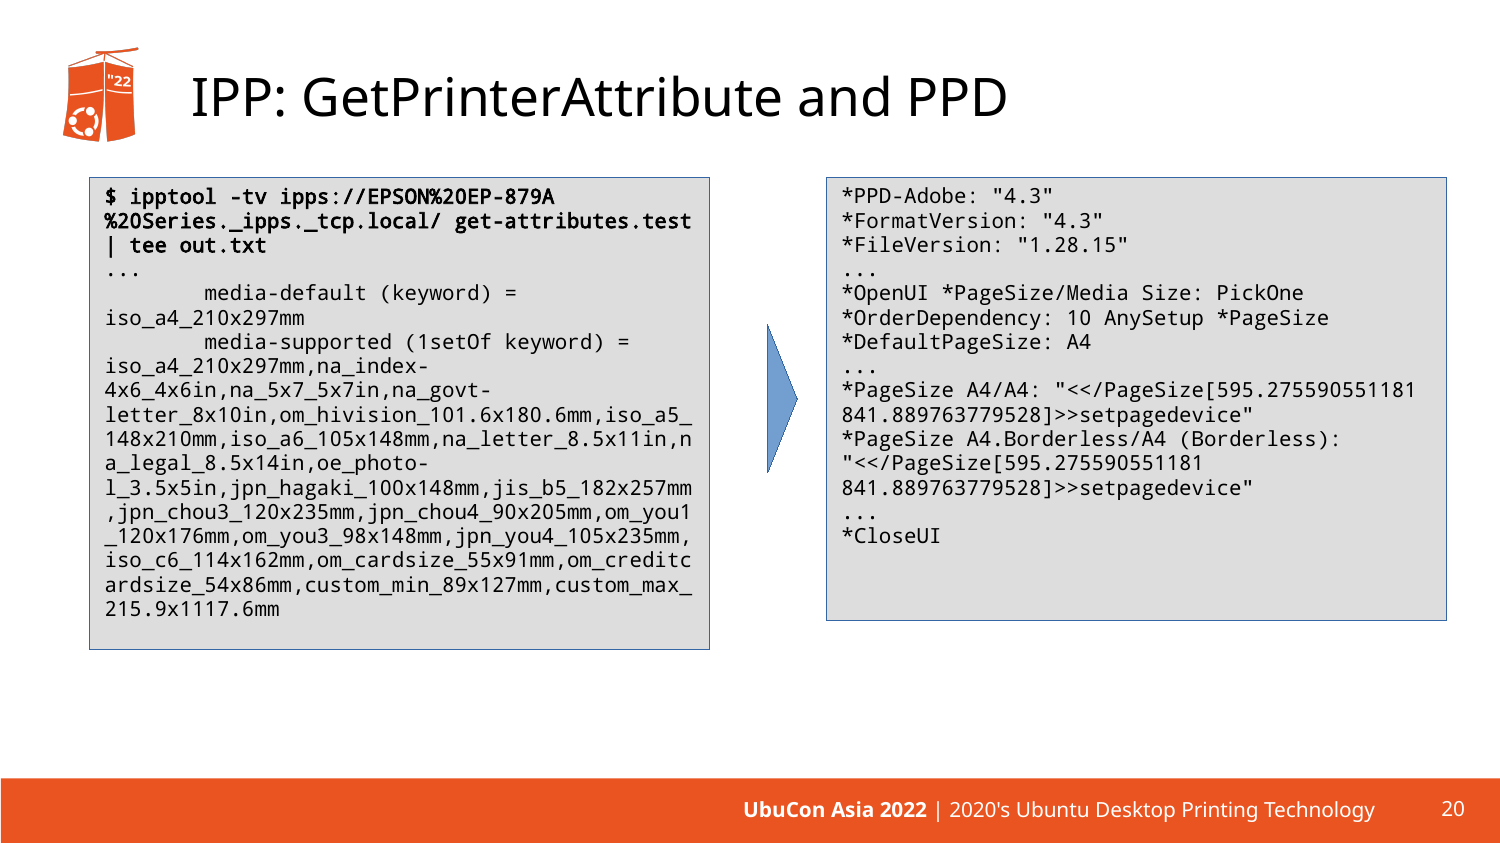

# IPP: GetPrinterAttribute and PPD
$ ipptool -tv ipps://EPSON%20EP-879A%20Series._ipps._tcp.local/ get-attributes.test | tee out.txt
...
 media-default (keyword) = iso_a4_210x297mm
 media-supported (1setOf keyword) = iso_a4_210x297mm,na_index-4x6_4x6in,na_5x7_5x7in,na_govt-letter_8x10in,om_hivision_101.6x180.6mm,iso_a5_148x210mm,iso_a6_105x148mm,na_letter_8.5x11in,na_legal_8.5x14in,oe_photo-l_3.5x5in,jpn_hagaki_100x148mm,jis_b5_182x257mm,jpn_chou3_120x235mm,jpn_chou4_90x205mm,om_you1_120x176mm,om_you3_98x148mm,jpn_you4_105x235mm,iso_c6_114x162mm,om_cardsize_55x91mm,om_creditcardsize_54x86mm,custom_min_89x127mm,custom_max_215.9x1117.6mm
*PPD-Adobe: "4.3"
*FormatVersion: "4.3"
*FileVersion: "1.28.15"
...
*OpenUI *PageSize/Media Size: PickOne
*OrderDependency: 10 AnySetup *PageSize
*DefaultPageSize: A4
...
*PageSize A4/A4: "<</PageSize[595.275590551181 841.889763779528]>>setpagedevice"
*PageSize A4.Borderless/A4 (Borderless): "<</PageSize[595.275590551181 841.889763779528]>>setpagedevice"
...
*CloseUI
UbuCon Asia 2022 | 2020's Ubuntu Desktop Printing Technology